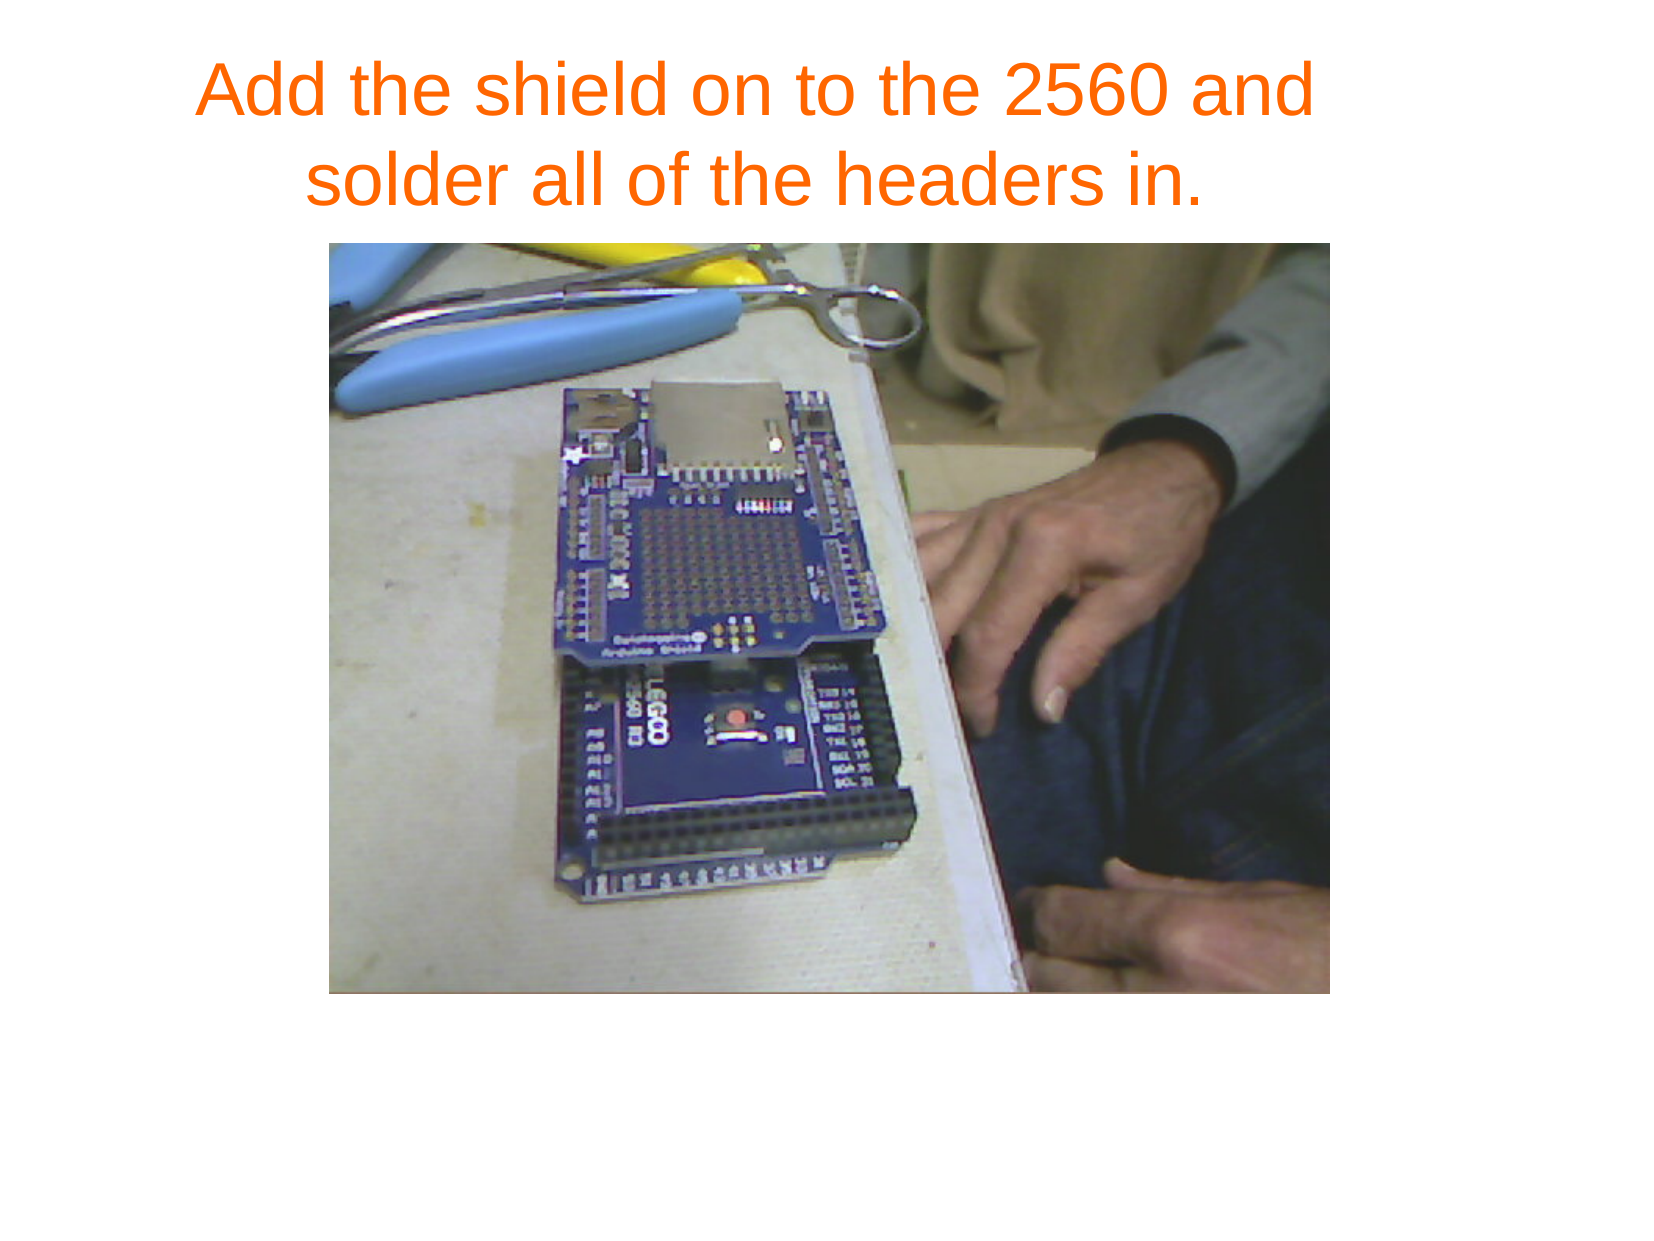

# Add the shield on to the 2560 and solder all of the headers in.